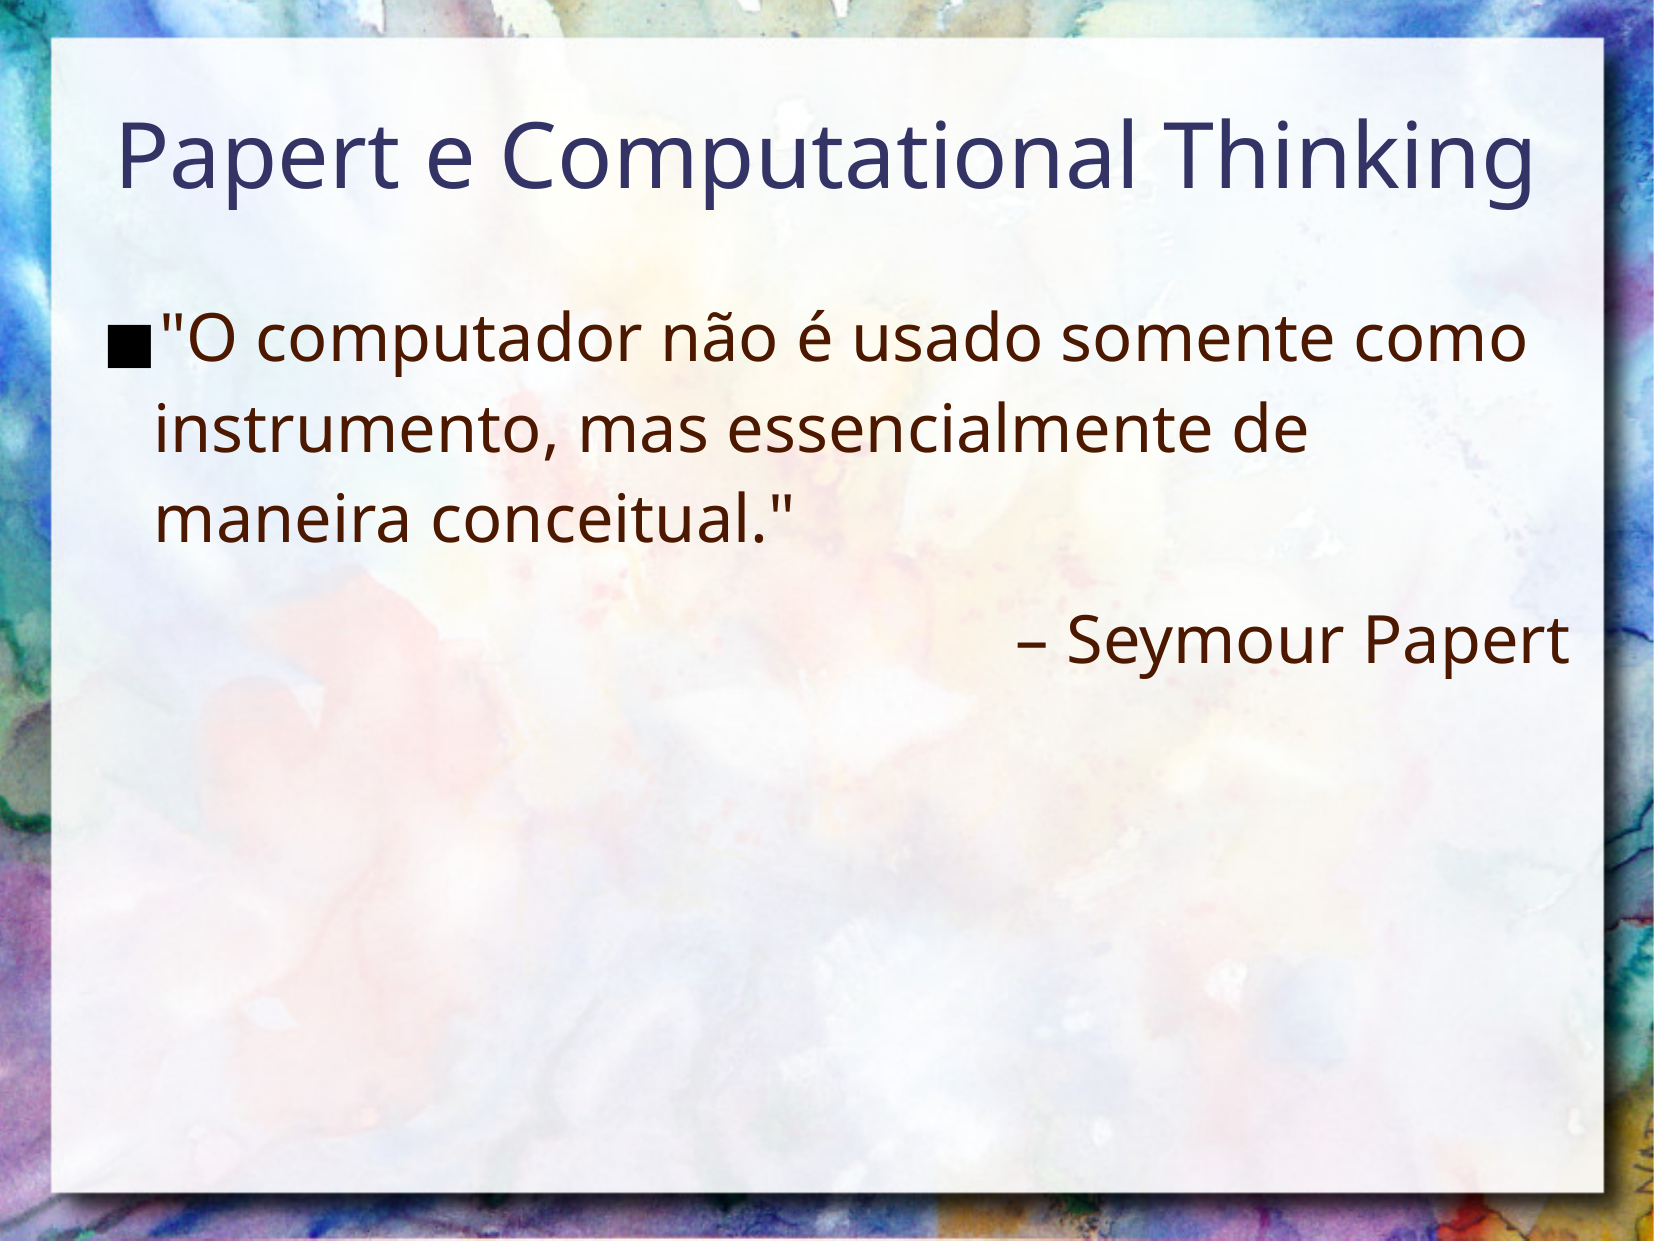

# Papert e Computational Thinking
"O computador não é usado somente como instrumento, mas essencialmente de maneira conceitual."
– Seymour Papert